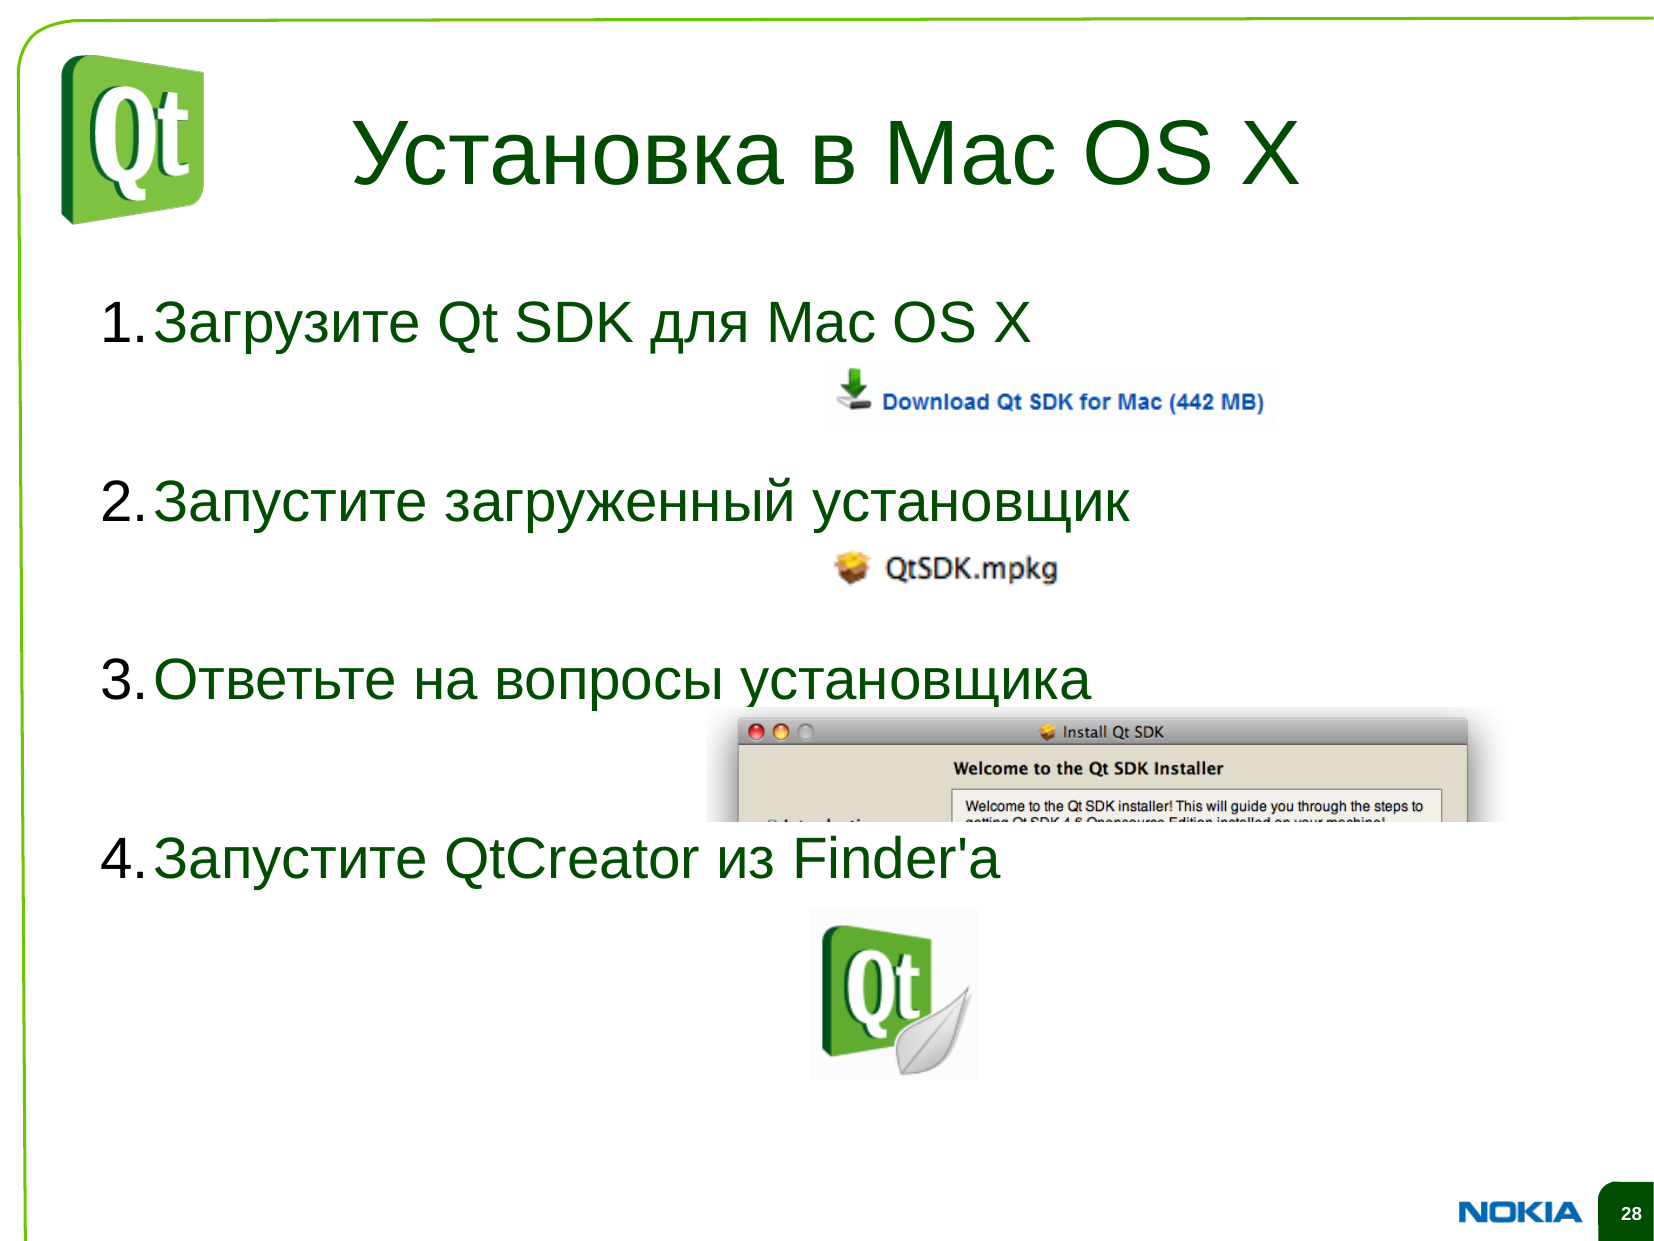

# Установка в Mac OS X
Загрузите Qt SDK для Mac OS X
Запустите загруженный установщик
Ответьте на вопросы установщика
Запустите QtCreator из Finder'а